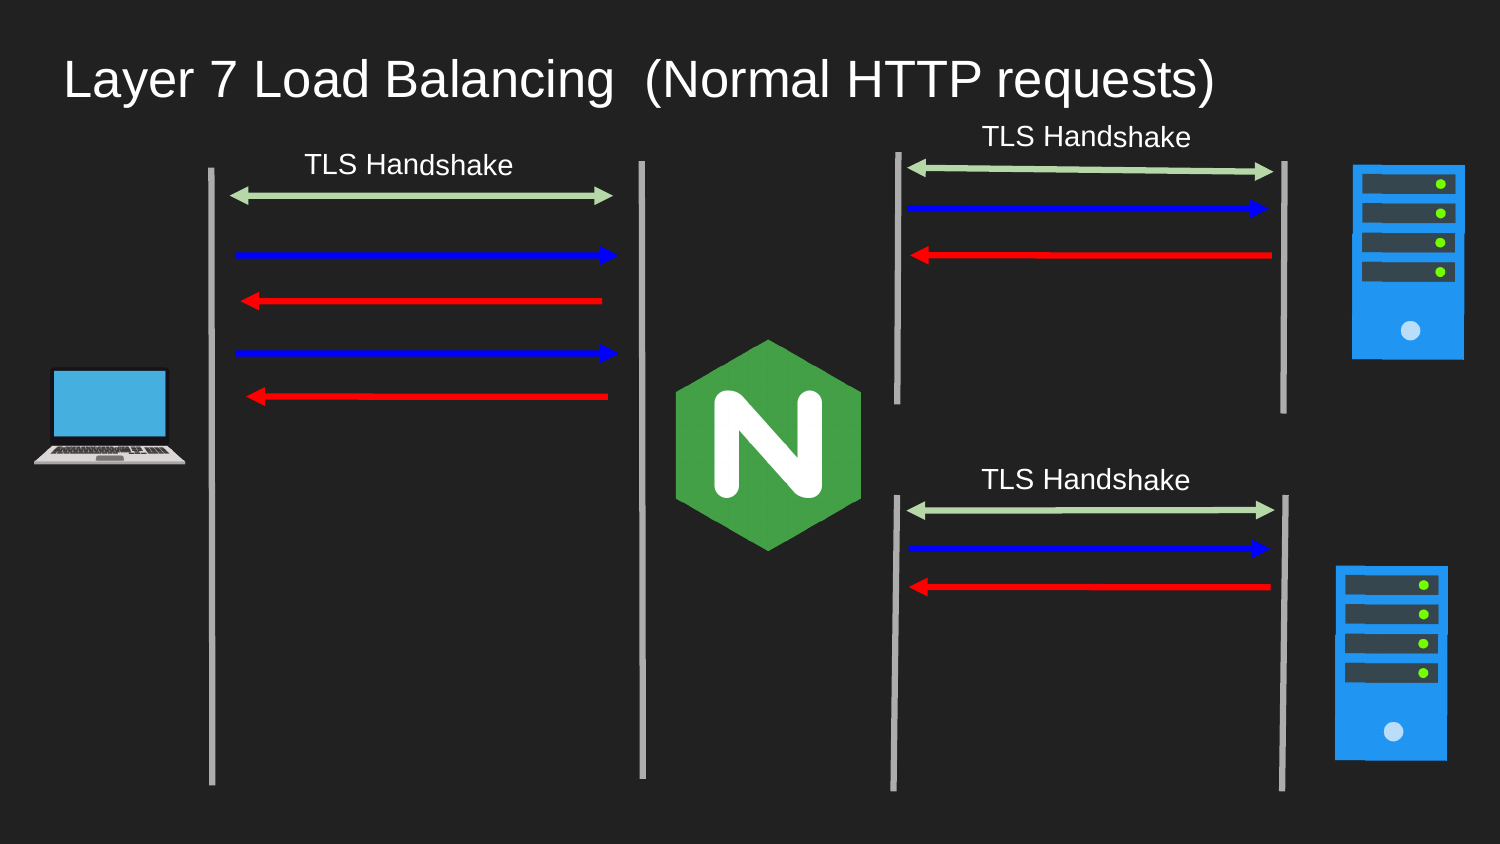

# Layer 7 Load Balancing (Normal HTTP requests)
TLS Handshake
TLS Handshake
TLS Handshake